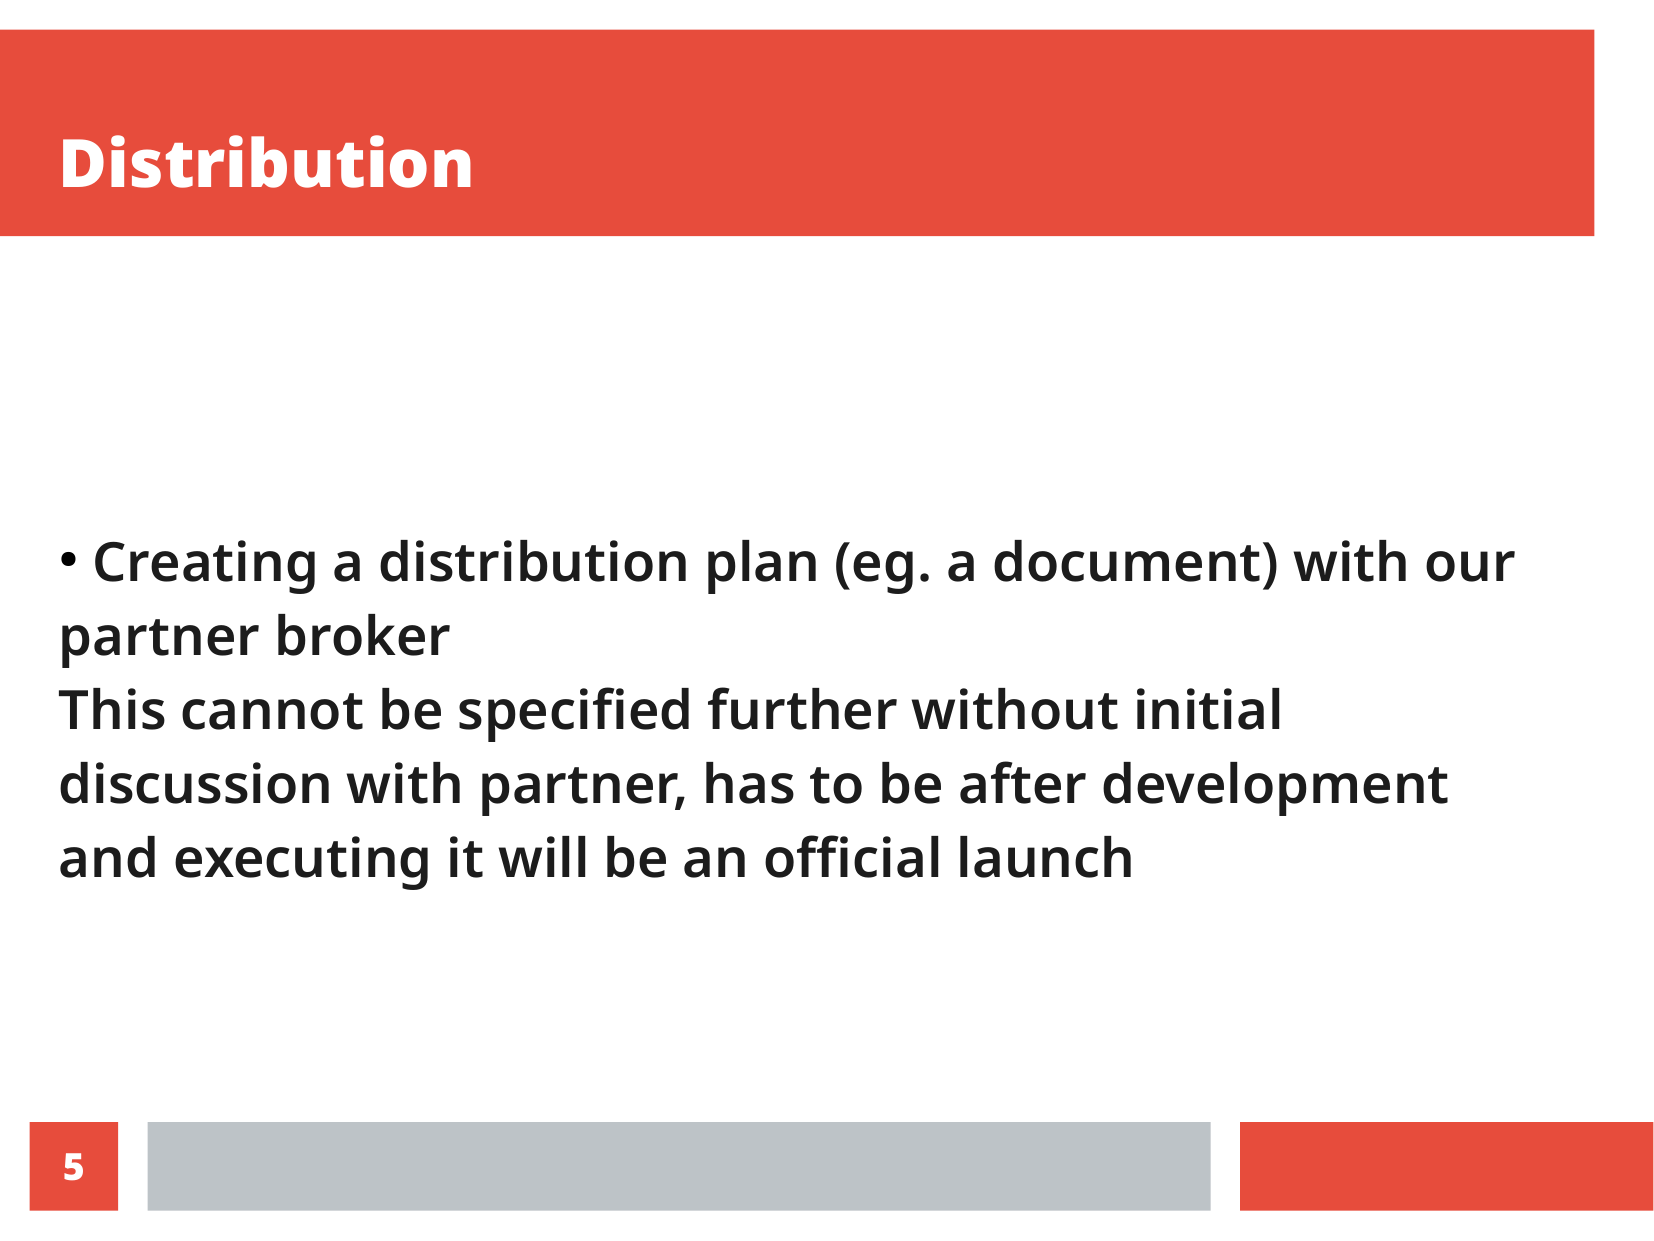

# Distribution
 Creating a distribution plan (eg. a document) with our partner broker
This cannot be specified further without initial discussion with partner, has to be after development and executing it will be an official launch
5